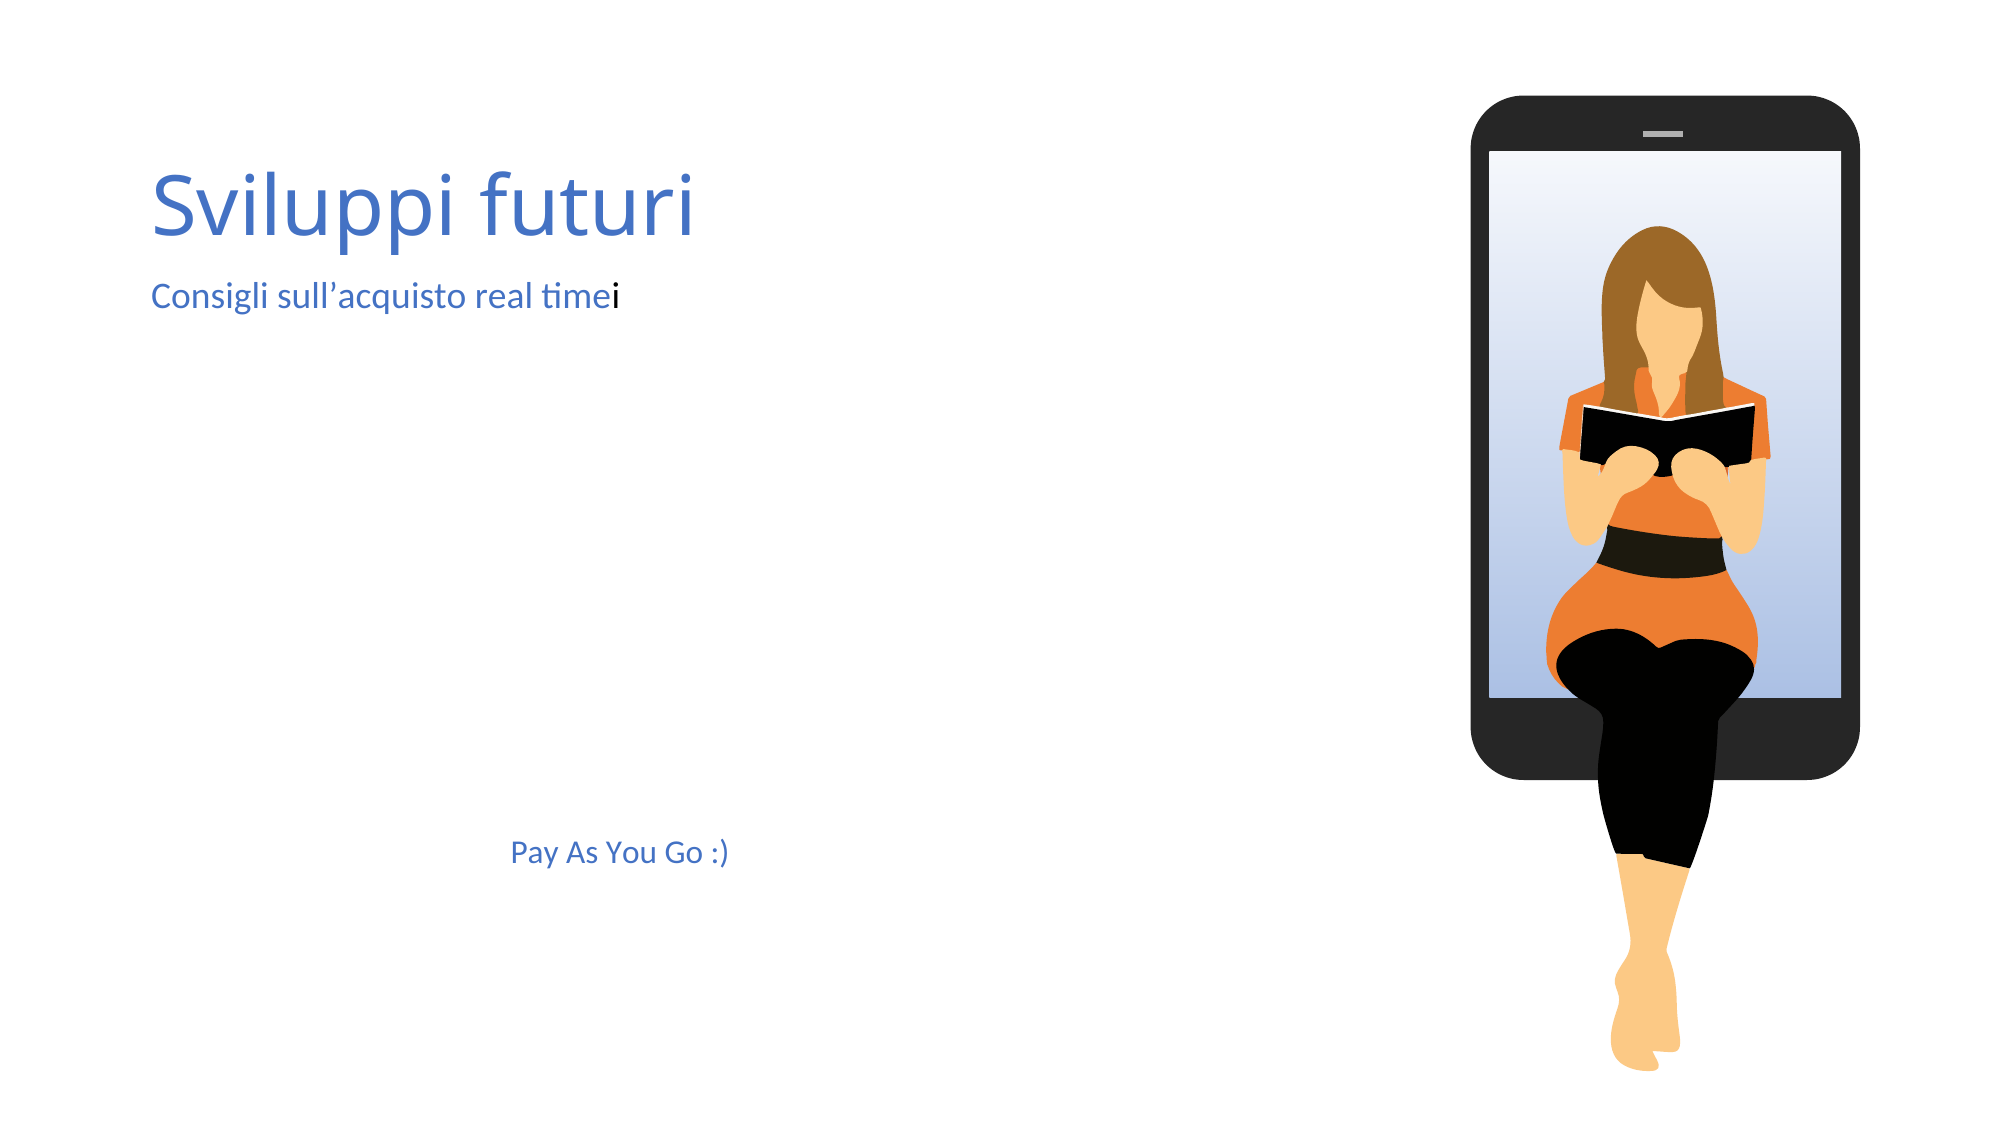

Sviluppi futuri
Consigli sull’acquisto real timei
Abbiamo intenzione di migliorare l’intelligenza del bot, dando la possibilità agli utenti che si trovano in uno store fisico di poter scattare una fotografia al libro a cui sono interessati ed il bot fornisce le recensioni e consigli di acquisto real time.
Per fare ciò Azure mette a disposizione il servizio di Computer Vision che permetterebbe di estrapolare il titolo del libro o il QR Code, tali dati verranno poi passati alle nostre funzioni per ricercare i dettagli del libro.
Ancora vantaggi da Azure: Pay As You Go :)